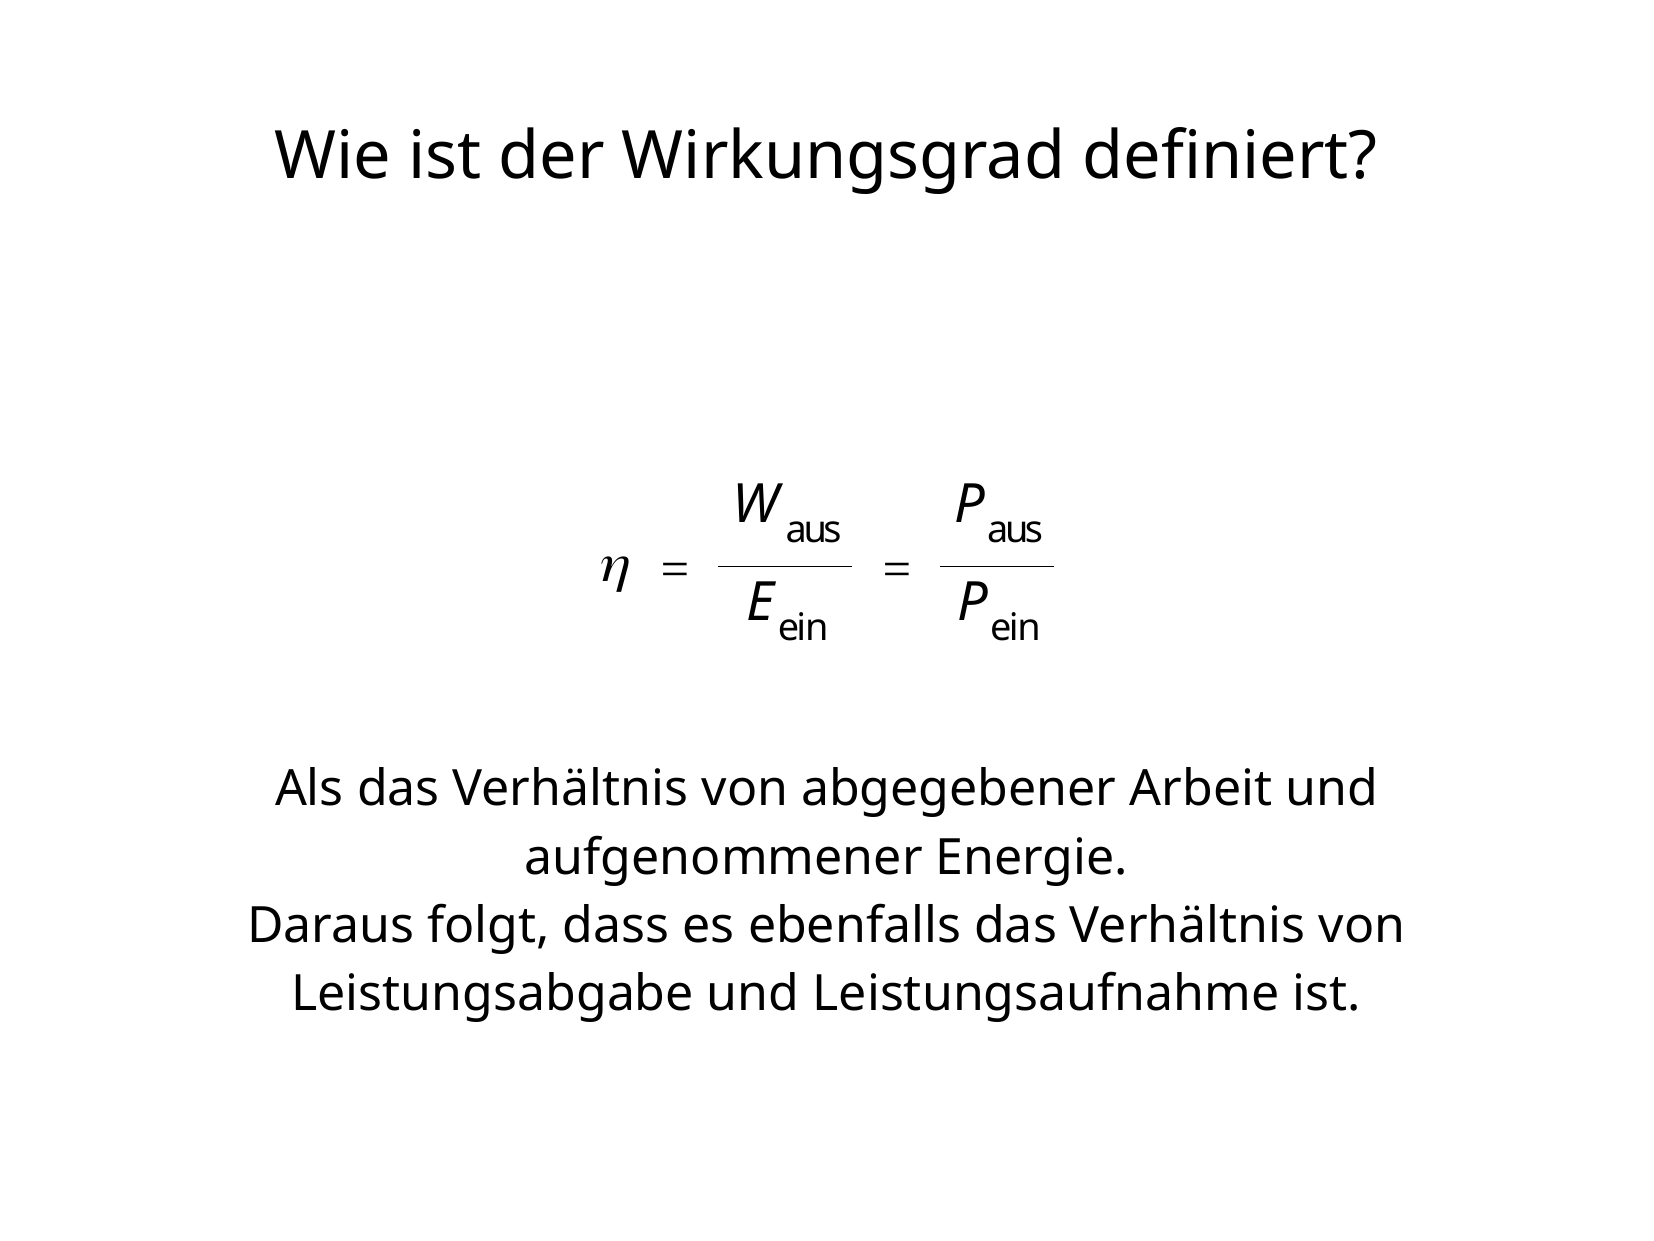

# Wie ist der Wirkungsgrad definiert?
Als das Verhältnis von abgegebener Arbeit und aufgenommener Energie.
Daraus folgt, dass es ebenfalls das Verhältnis von Leistungsabgabe und Leistungsaufnahme ist.